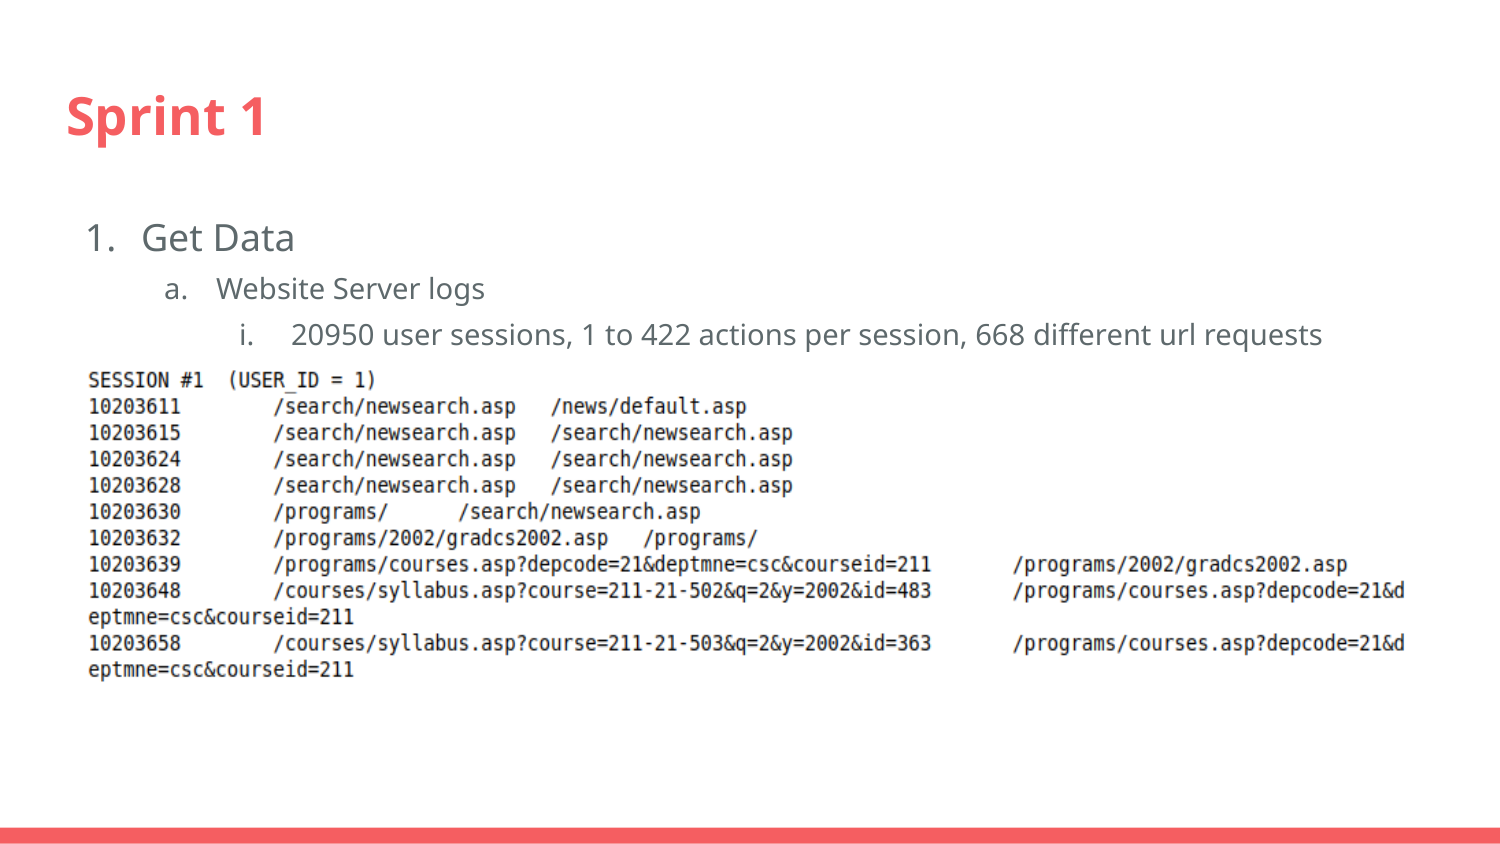

# Sprint 1
Get Data
Website Server logs
20950 user sessions, 1 to 422 actions per session, 668 different url requests